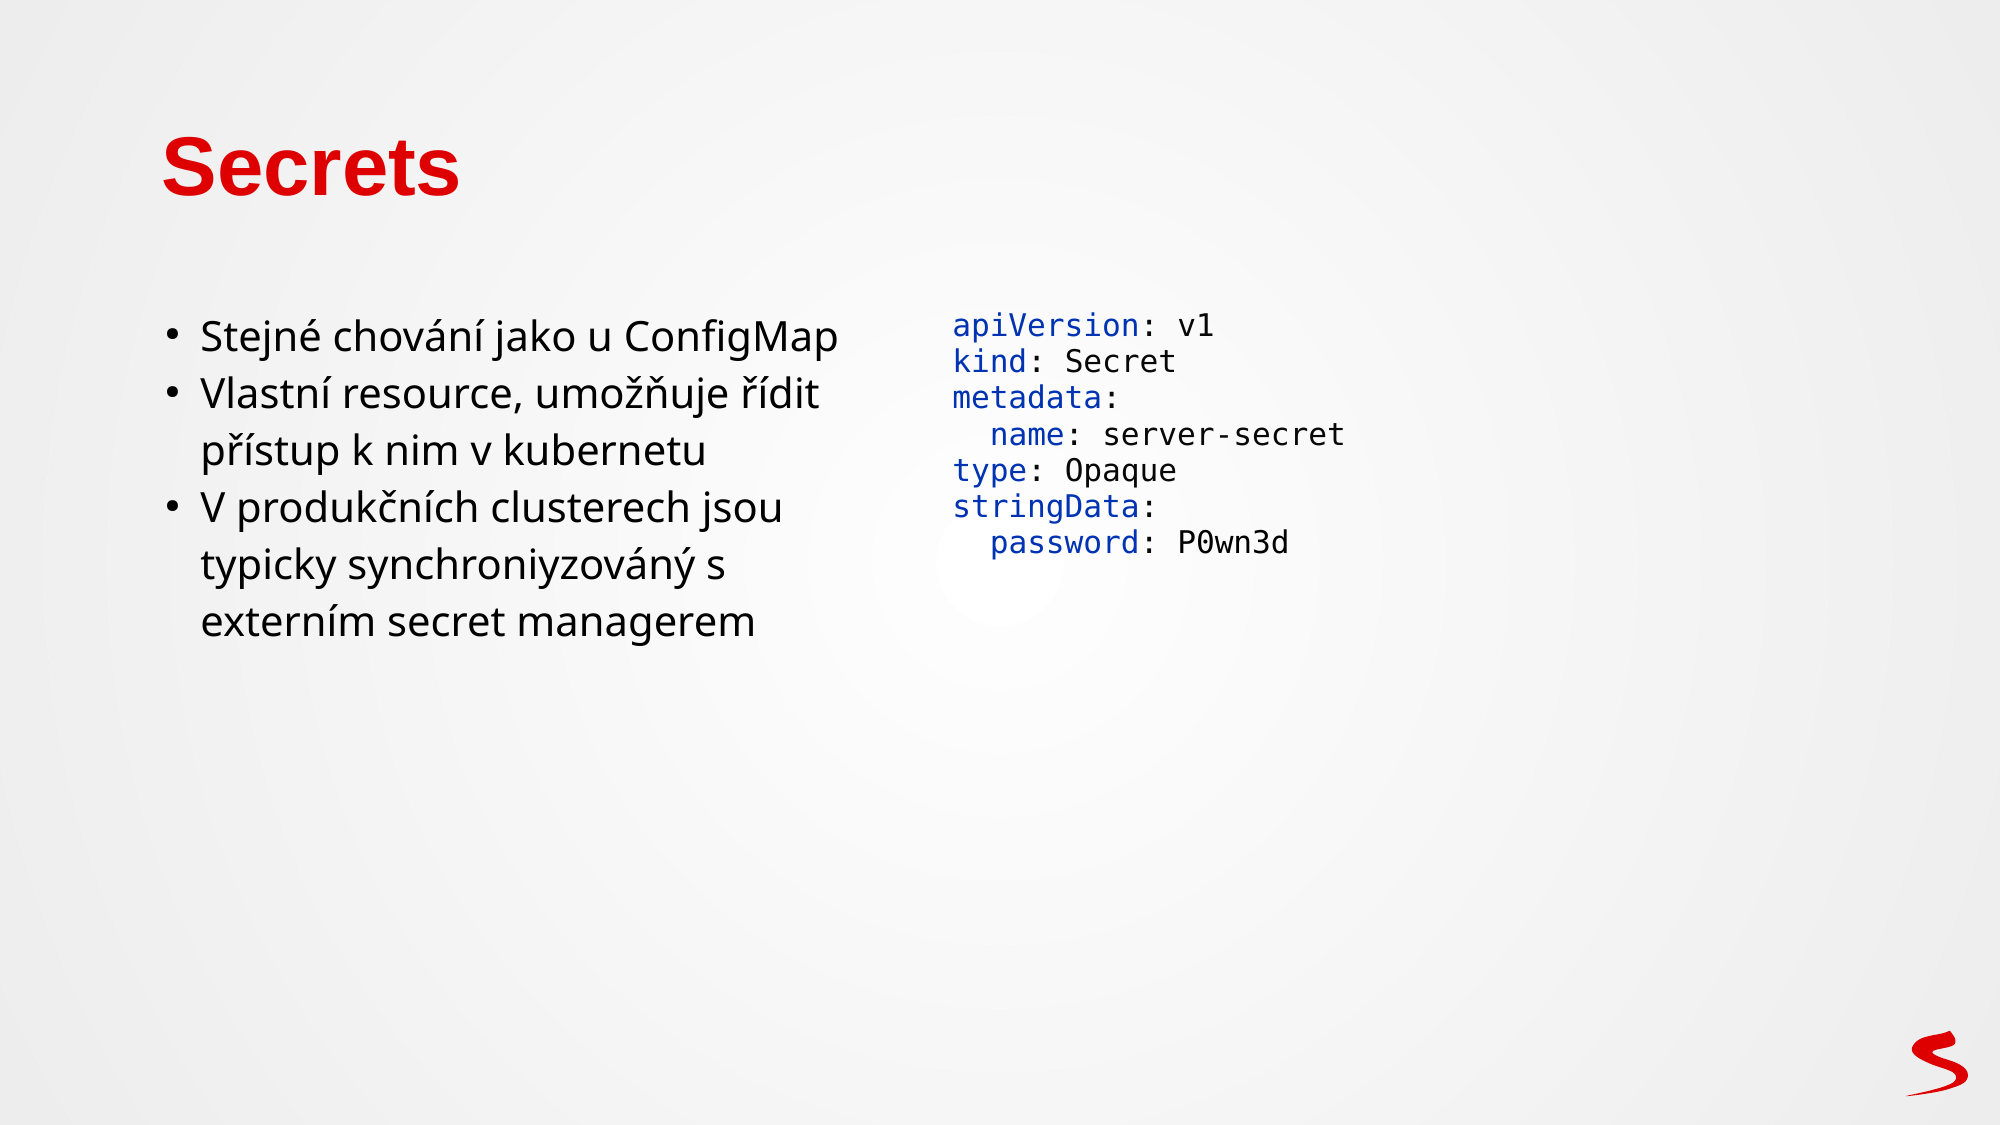

Secrets
Stejné chování jako u ConfigMap
Vlastní resource, umožňuje řídit přístup k nim v kubernetu
V produkčních clusterech jsou typicky synchroniyzováný s externím secret managerem
apiVersion: v1
kind: Secret
metadata:
 name: server-secret
type: Opaque
stringData:
 password: P0wn3d